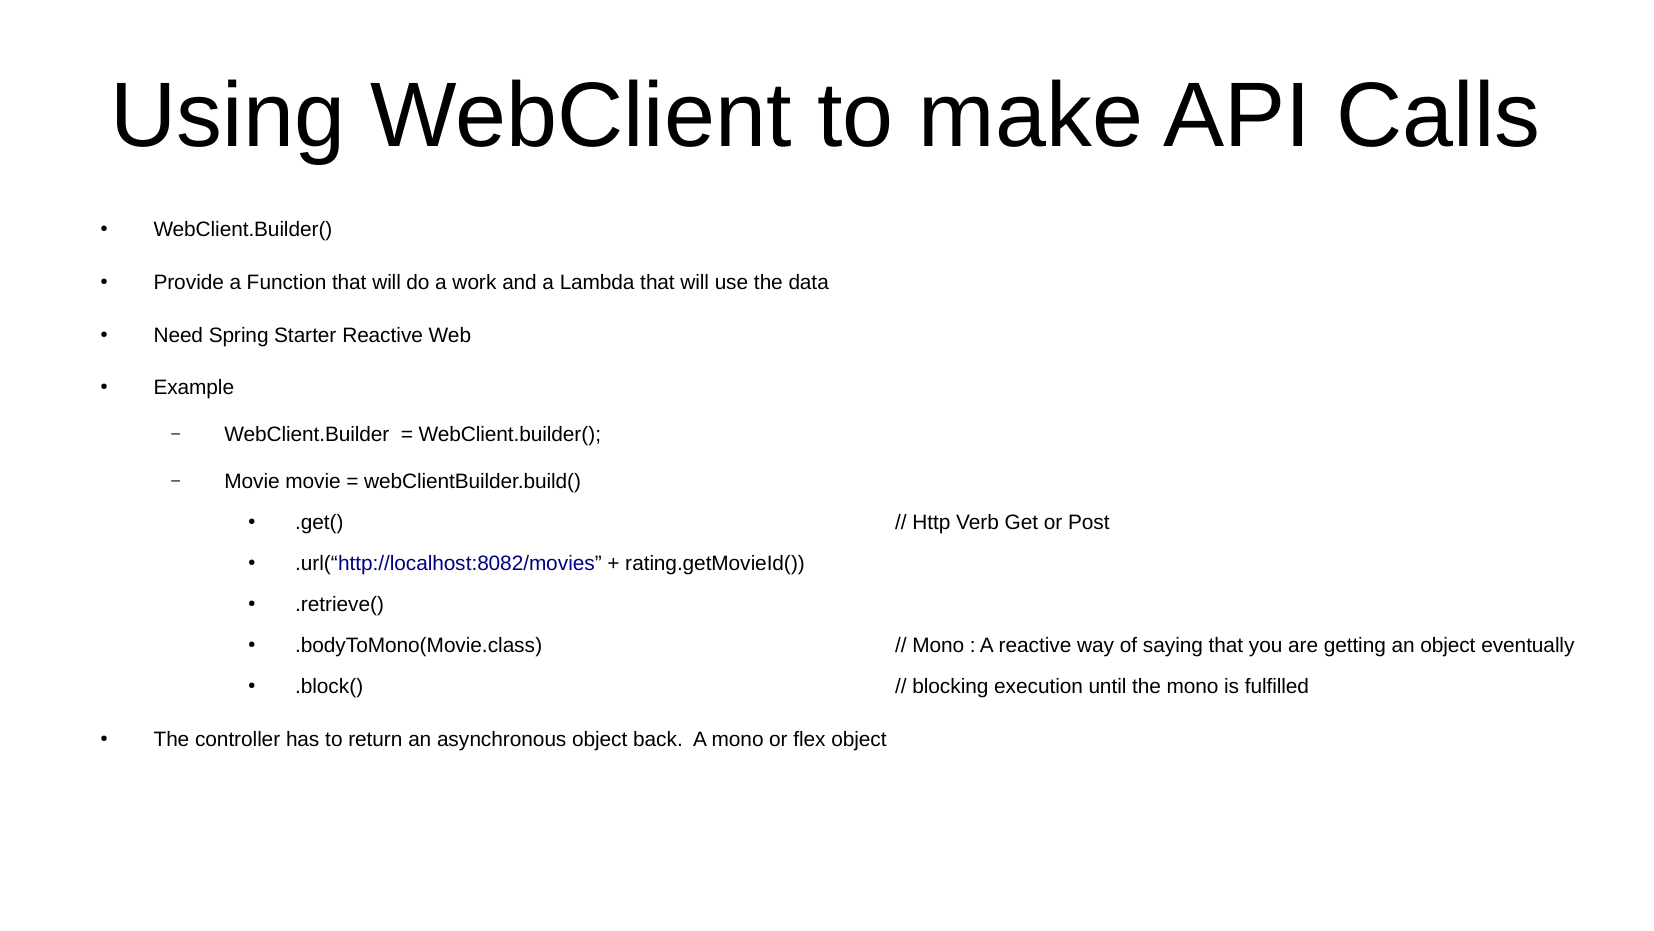

# Using WebClient to make API Calls
WebClient.Builder()
Provide a Function that will do a work and a Lambda that will use the data
Need Spring Starter Reactive Web
Example
WebClient.Builder = WebClient.builder();
Movie movie = webClientBuilder.build()
.get()								// Http Verb Get or Post
.url(“http://localhost:8082/movies” + rating.getMovieId())
.retrieve()
.bodyToMono(Movie.class)					// Mono : A reactive way of saying that you are getting an object eventually
.block()								// blocking execution until the mono is fulfilled
The controller has to return an asynchronous object back. A mono or flex object